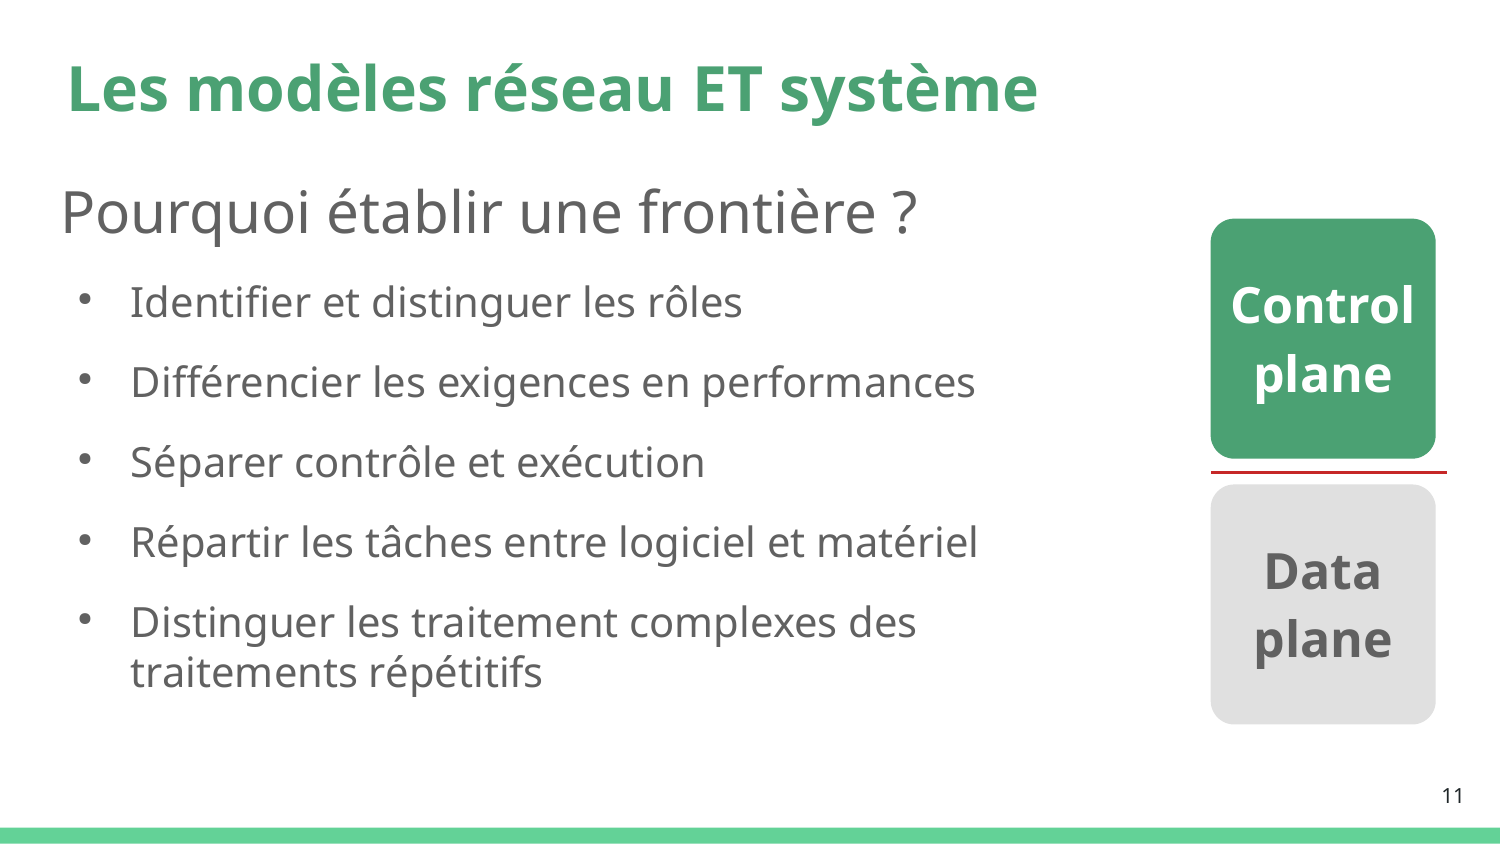

# Les modèles réseau ET système
Pourquoi établir une frontière ?
Identifier et distinguer les rôles
Différencier les exigences en performances
Séparer contrôle et exécution
Répartir les tâches entre logiciel et matériel
Distinguer les traitement complexes des traitements répétitifs
Control
plane
Data
plane